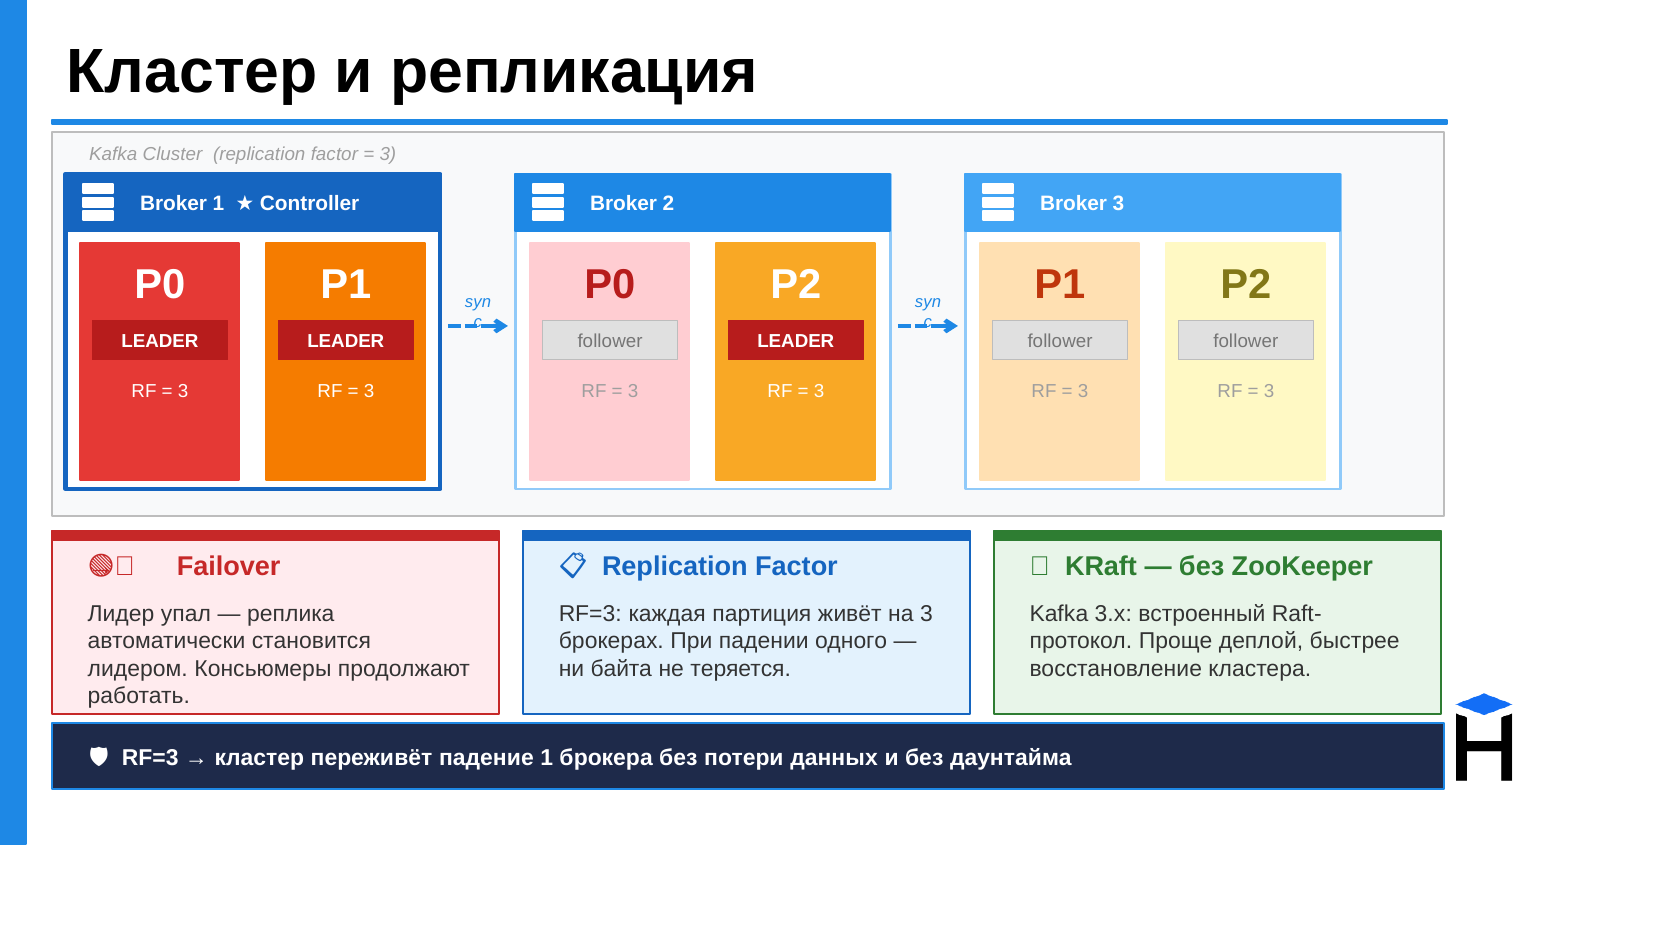

Кластер и репликация
Kafka Cluster (replication factor = 3)
Broker 1 ★ Controller
Broker 2
Broker 3
P0
P1
P0
P2
P1
P2
sync
sync
LEADER
LEADER
follower
LEADER
follower
follower
RF = 3
RF = 3
RF = 3
RF = 3
RF = 3
RF = 3
🔴→🟢 Failover
📋 Replication Factor
✅ KRaft — без ZooKeeper
Лидер упал — реплика автоматически становится лидером. Консьюмеры продолжают работать.
RF=3: каждая партиция живёт на 3 брокерах. При падении одного — ни байта не теряется.
Kafka 3.x: встроенный Raft-протокол. Проще деплой, быстрее восстановление кластера.
🛡️ RF=3 → кластер переживёт падение 1 брокера без потери данных и без даунтайма